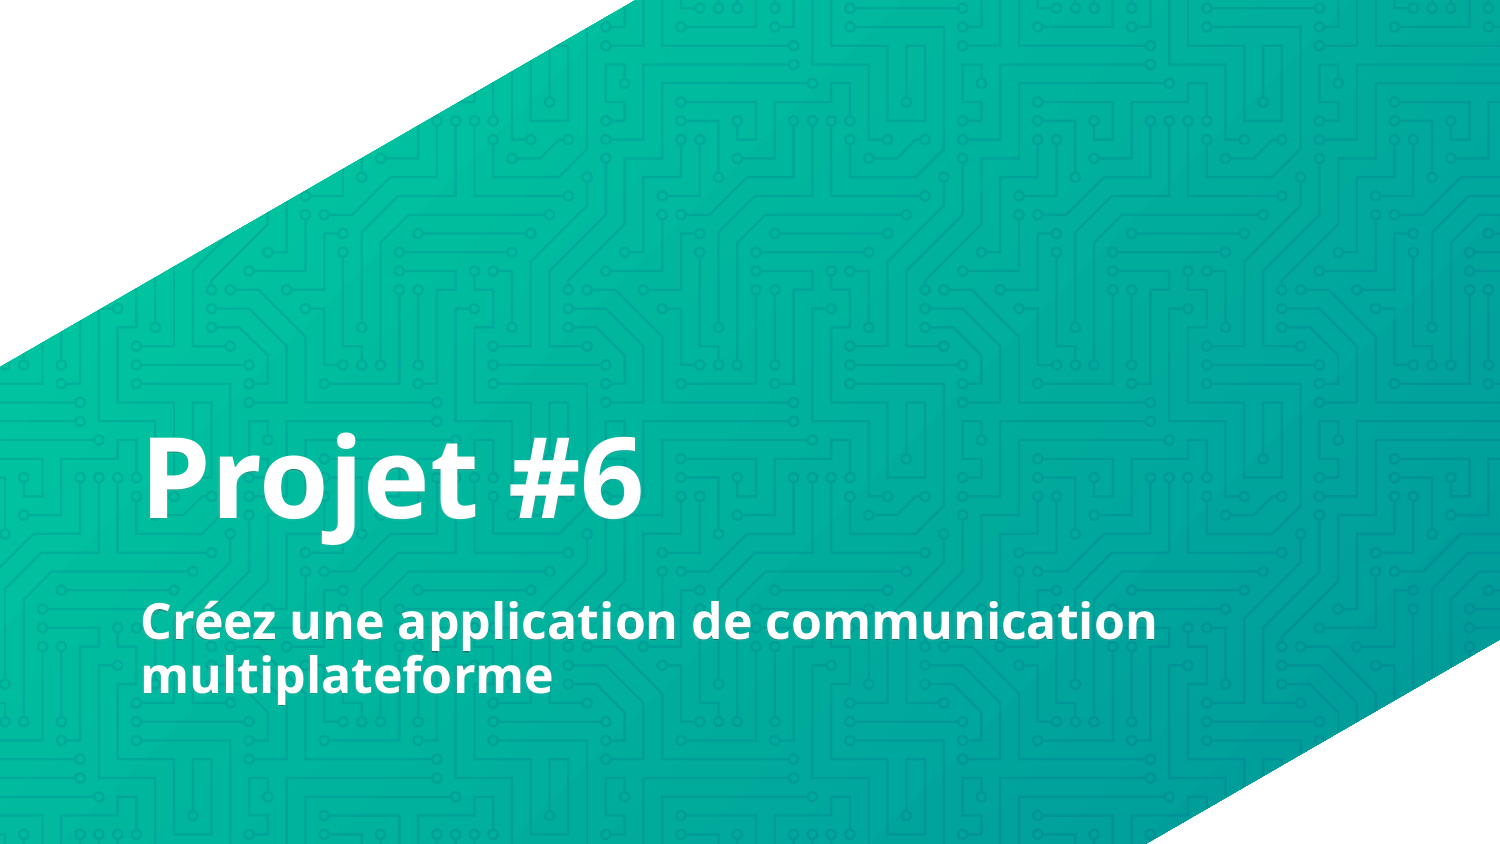

# Projet #6 Créez une application de communication multiplateforme